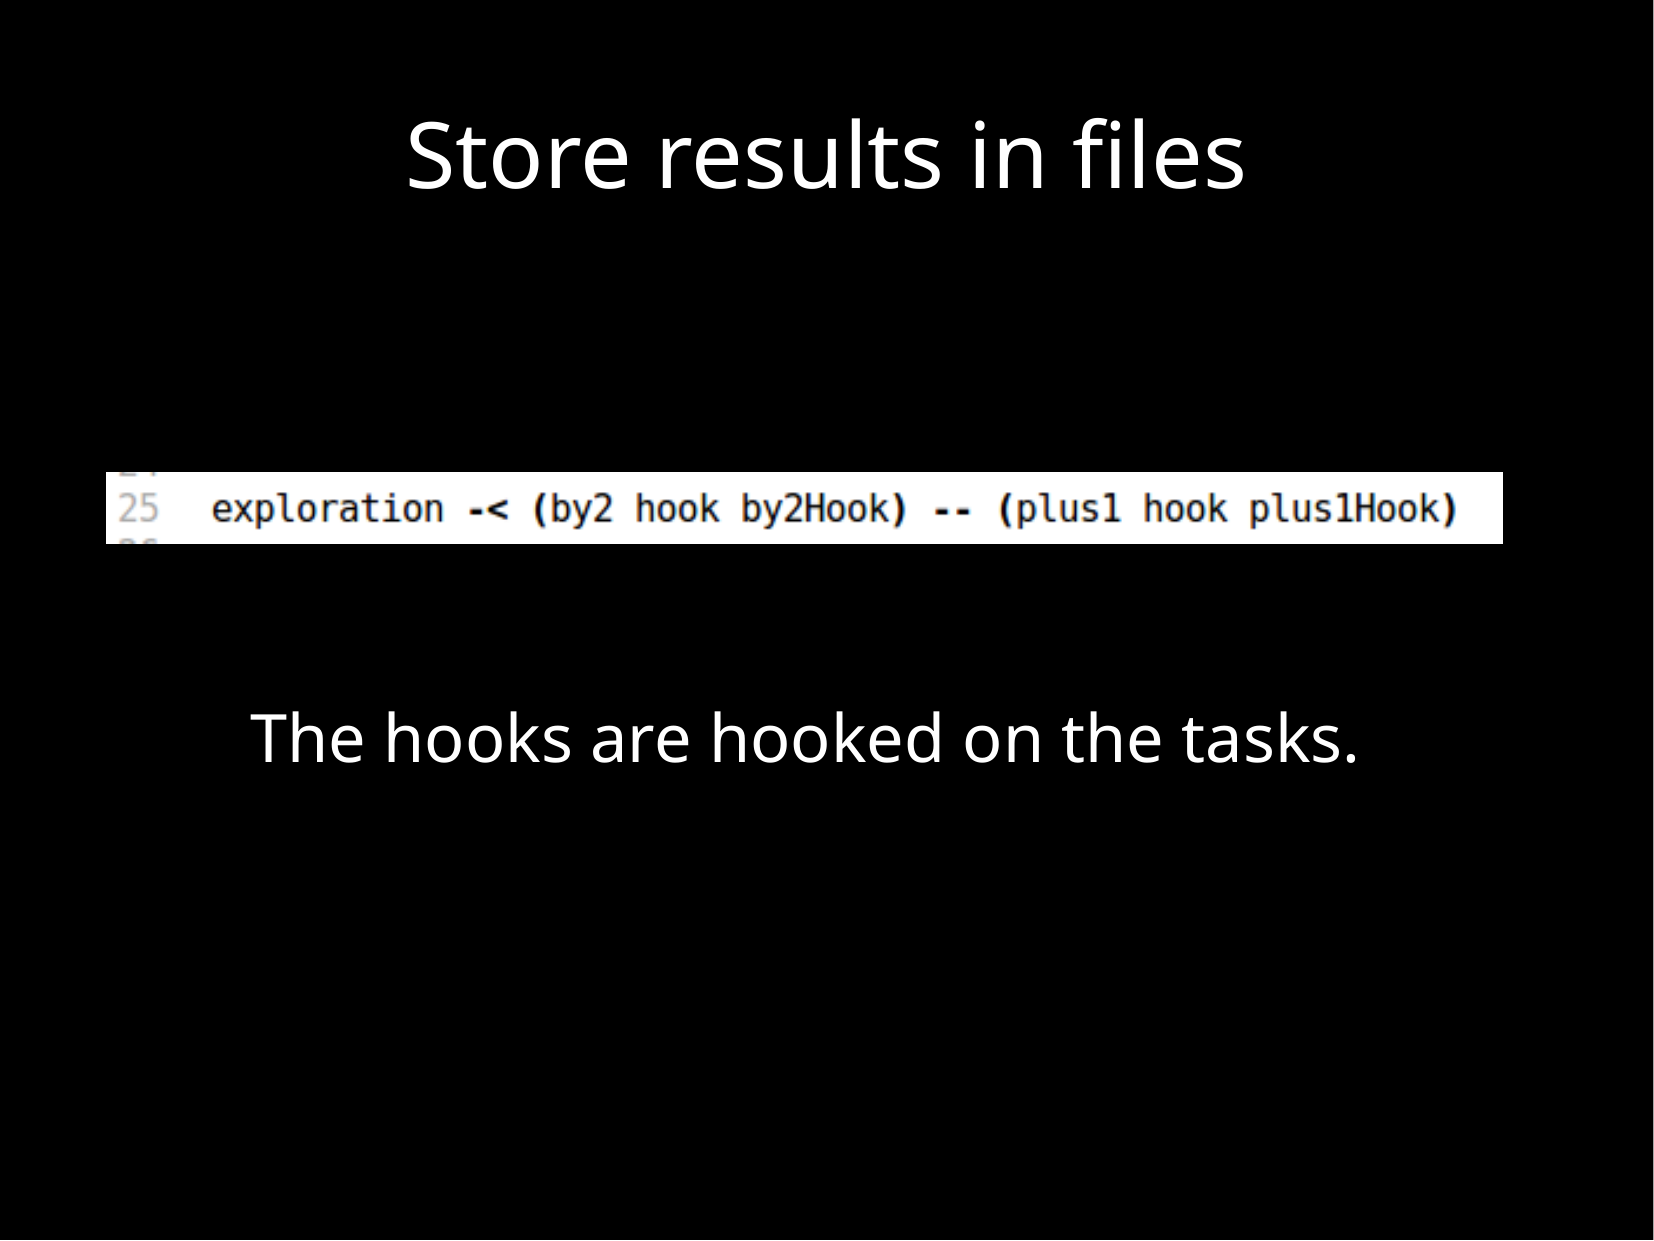

# Store results in files
The hooks are hooked on the tasks.